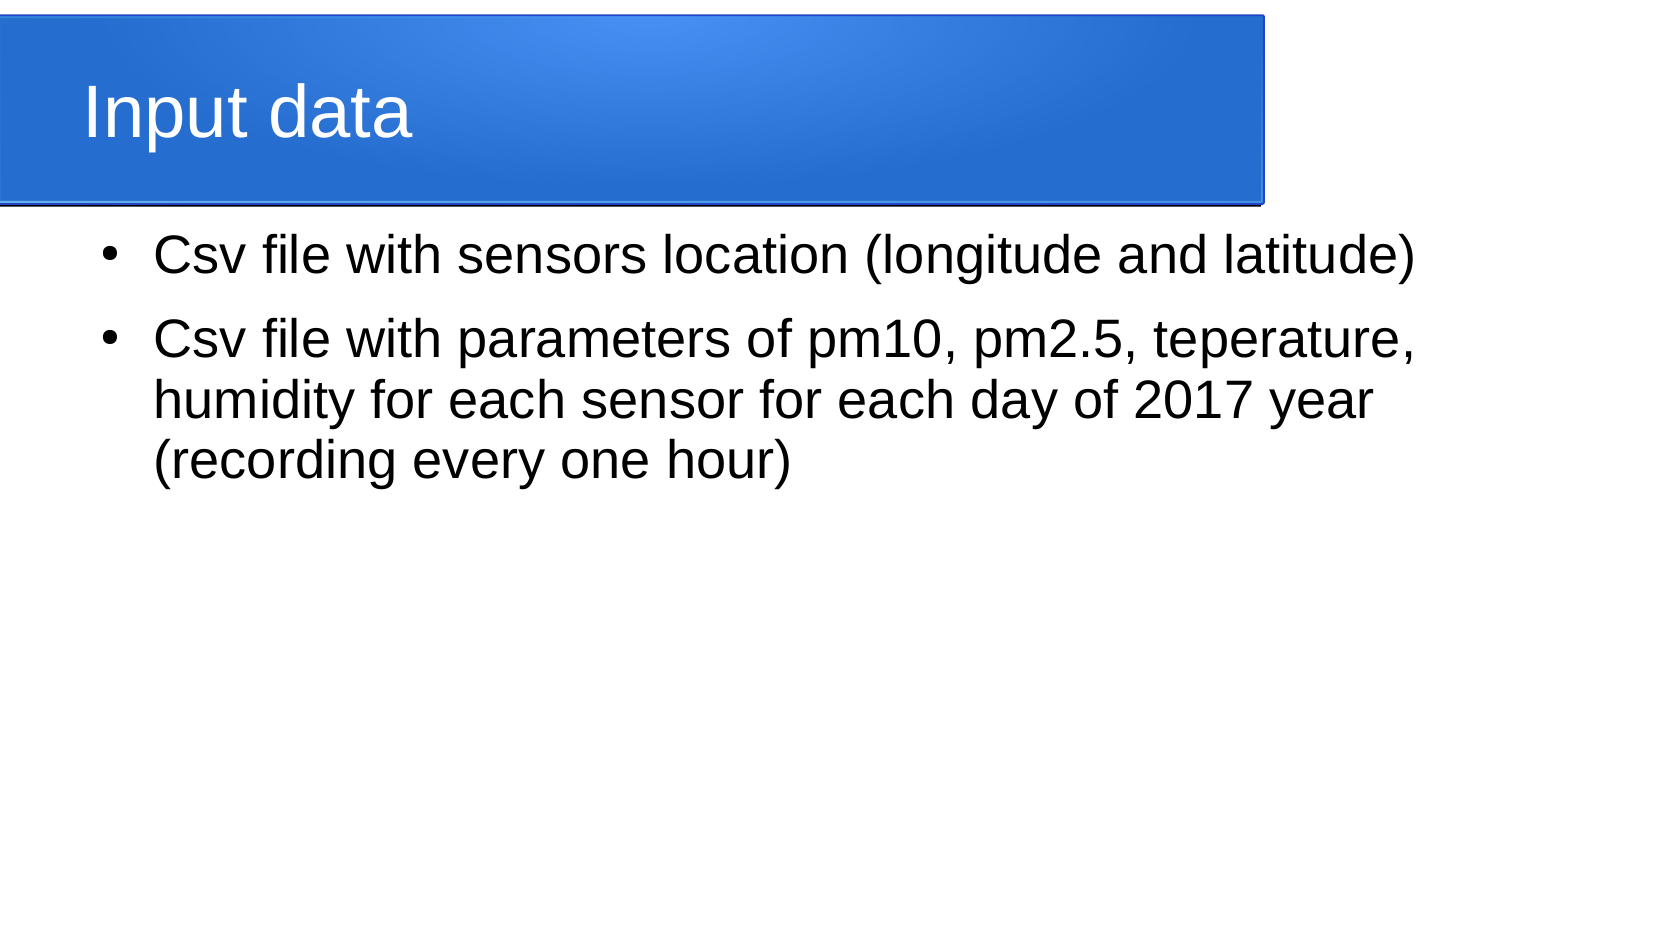

# Input data
Csv file with sensors location (longitude and latitude)
Csv file with parameters of pm10, pm2.5, teperature, humidity for each sensor for each day of 2017 year (recording every one hour)